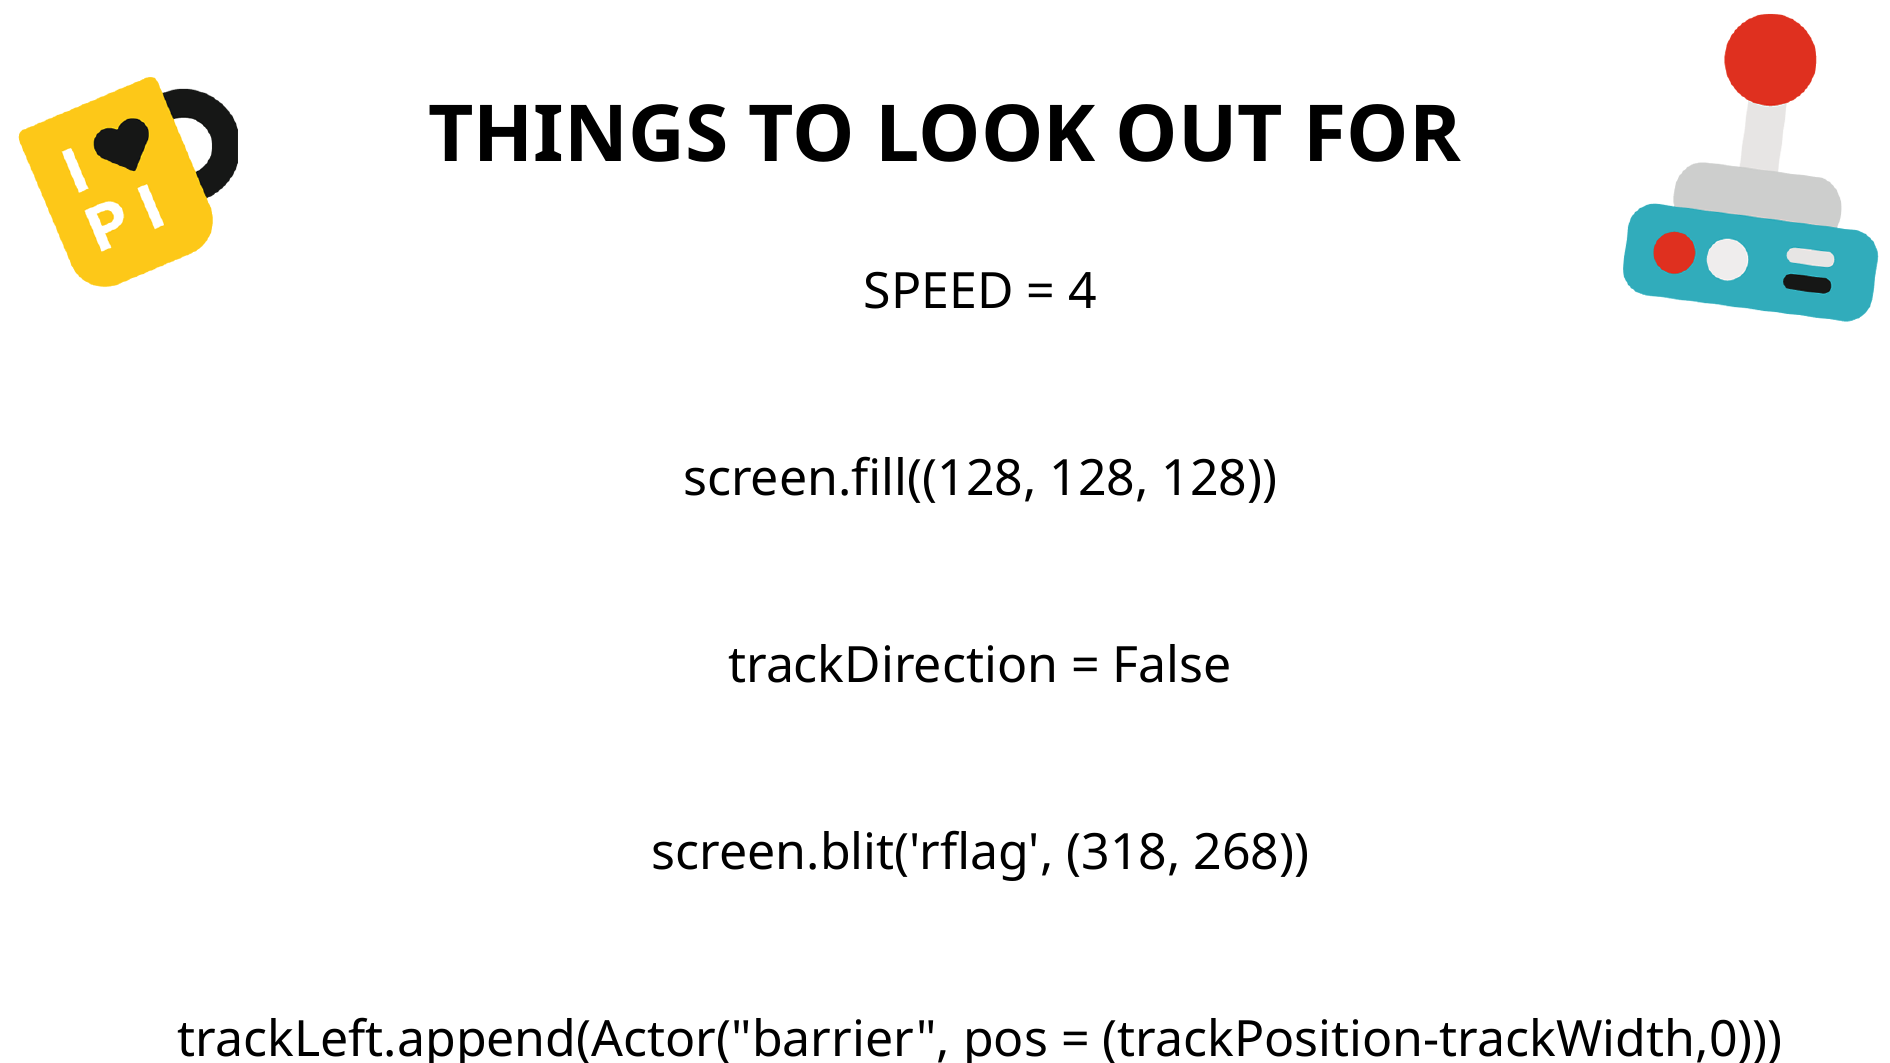

# THINGS TO LOOK OUT FOR
SPEED = 4
screen.fill((128, 128, 128))
trackDirection = False
screen.blit('rflag', (318, 268))
trackLeft.append(Actor("barrier", pos = (trackPosition-trackWidth,0)))